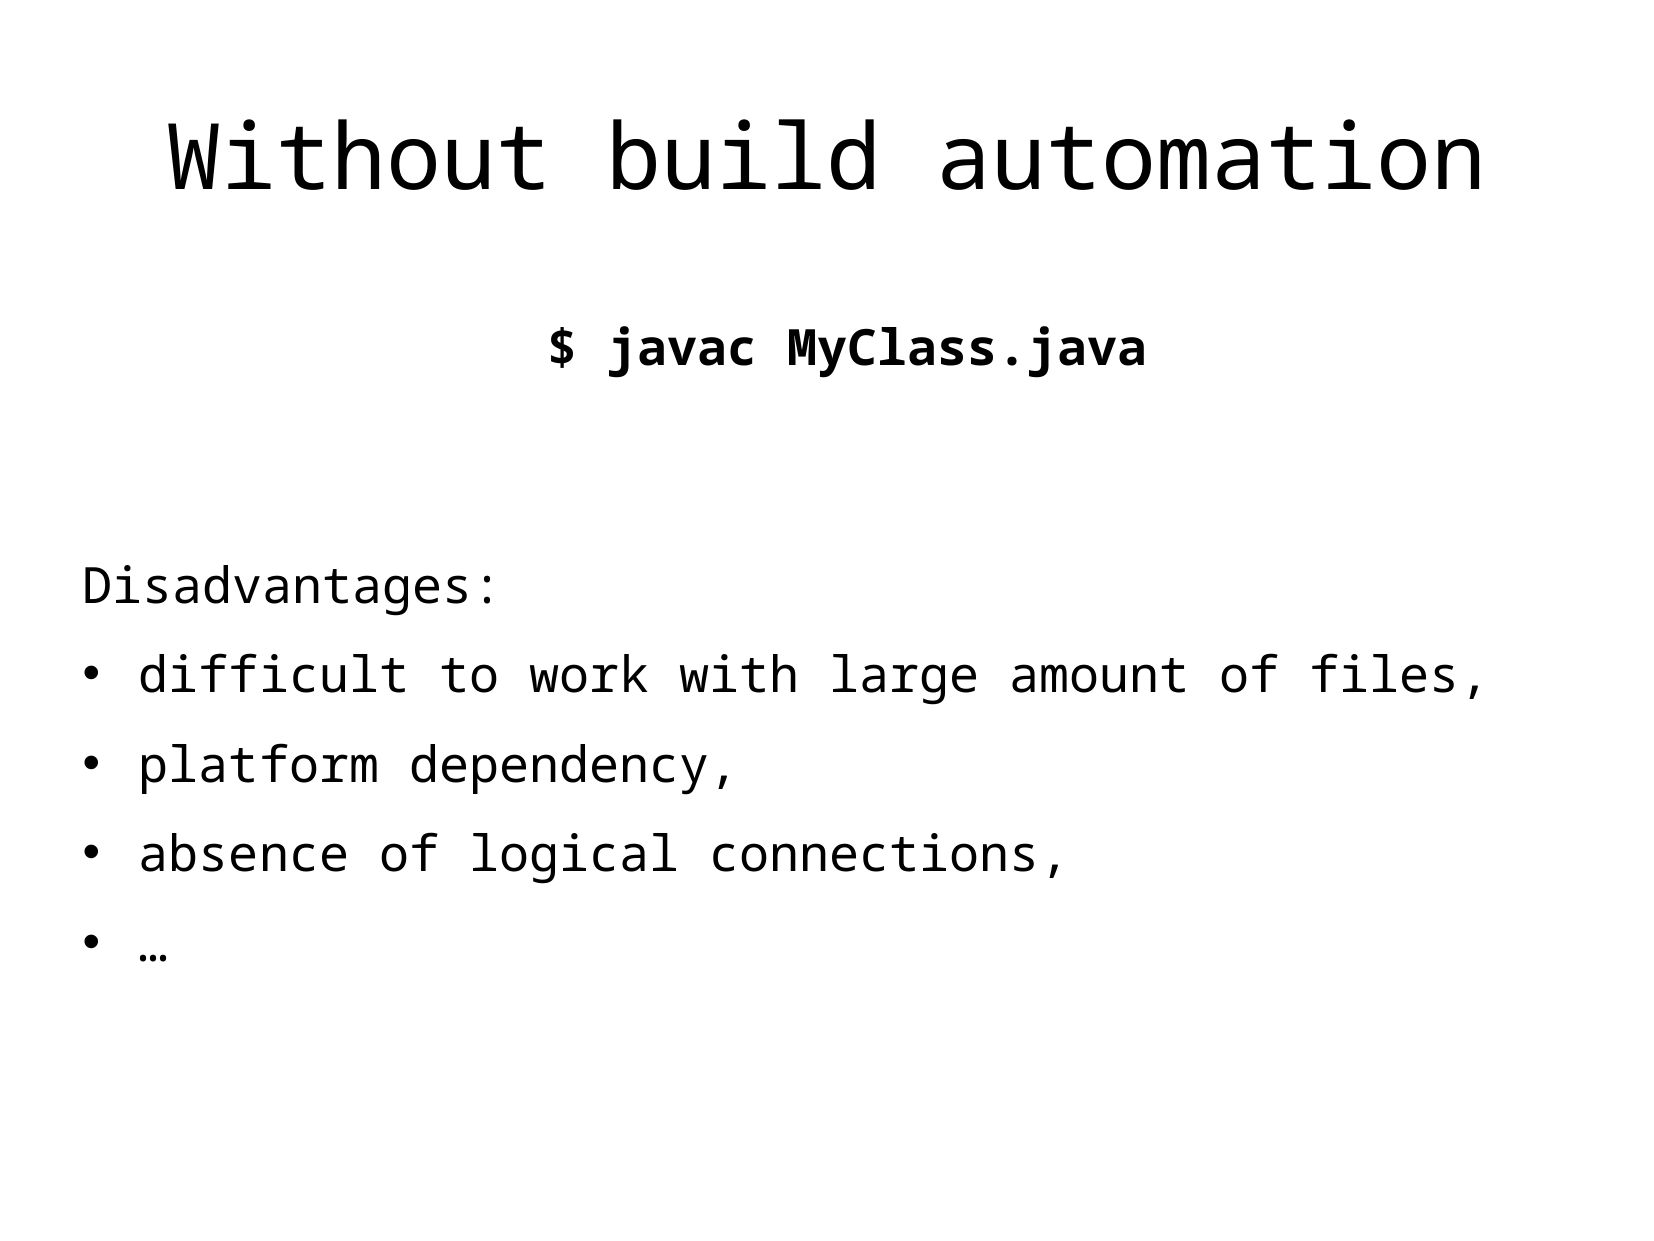

# Without build automation
$ javac MyClass.java
Disadvantages:
difficult to work with large amount of files,
platform dependency,
absence of logical connections,
…